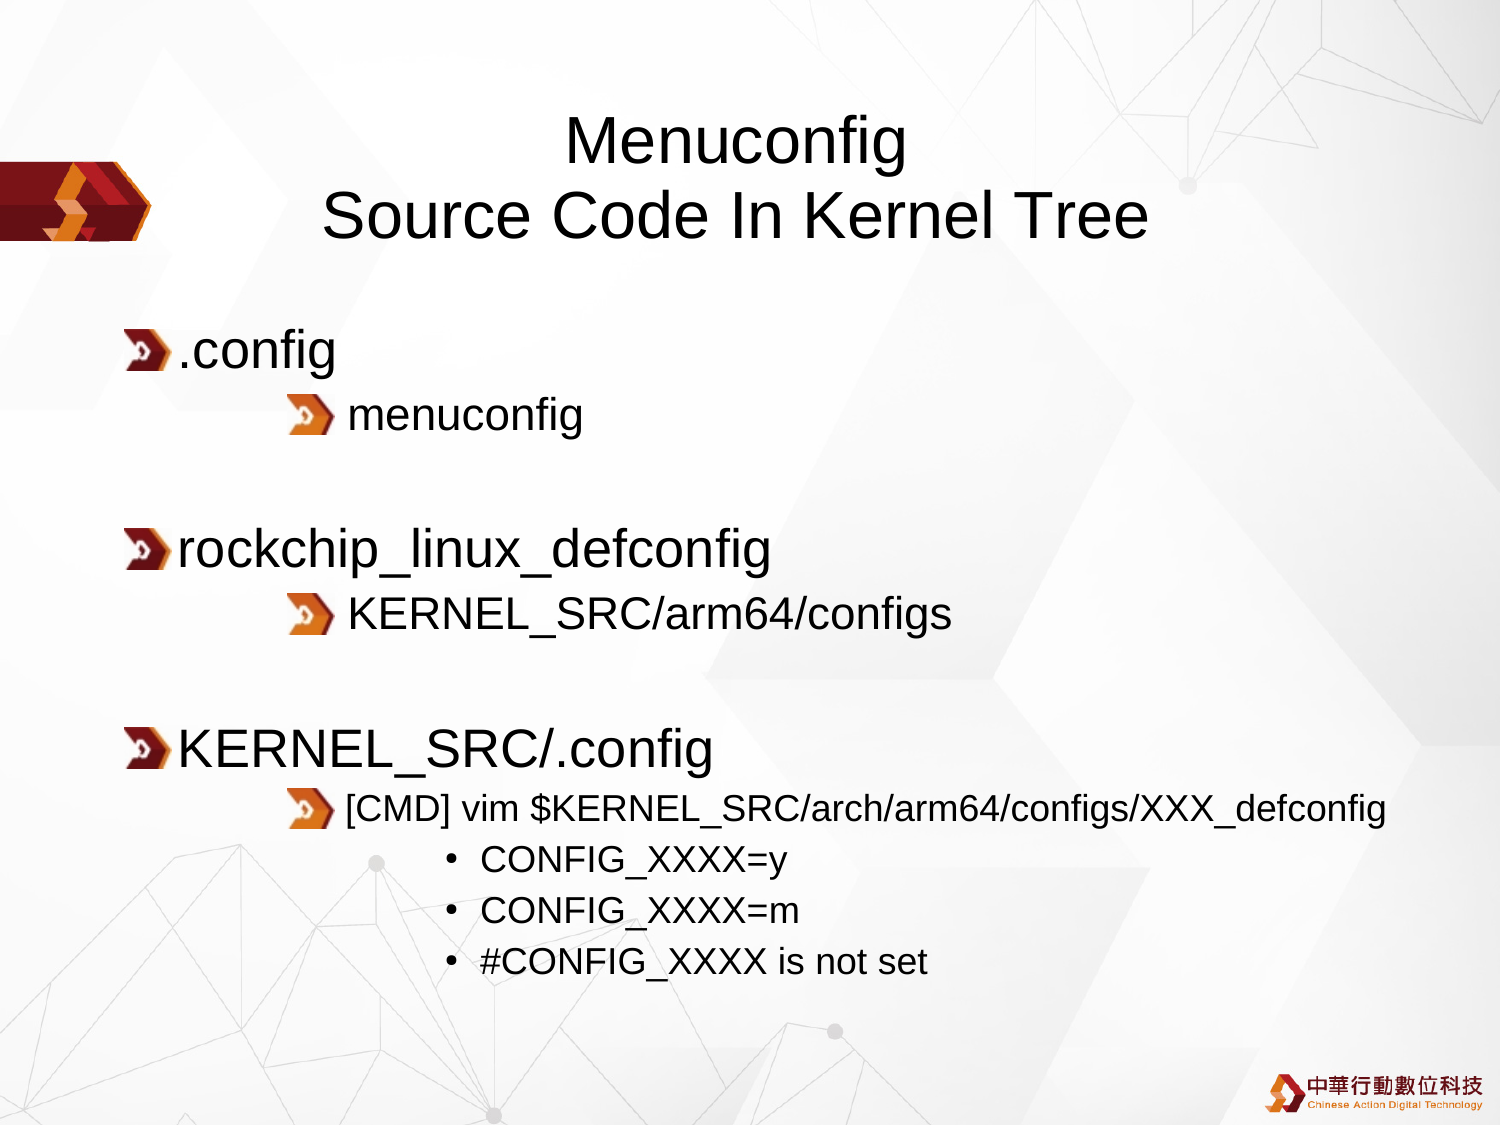

# Menuconfig Source Code In Kernel Tree
.config
 menuconfig
rockchip_linux_defconfig
 KERNEL_SRC/arm64/configs
KERNEL_SRC/.config
 [CMD] vim $KERNEL_SRC/arch/arm64/configs/XXX_defconfig
CONFIG_XXXX=y
CONFIG_XXXX=m
#CONFIG_XXXX is not set